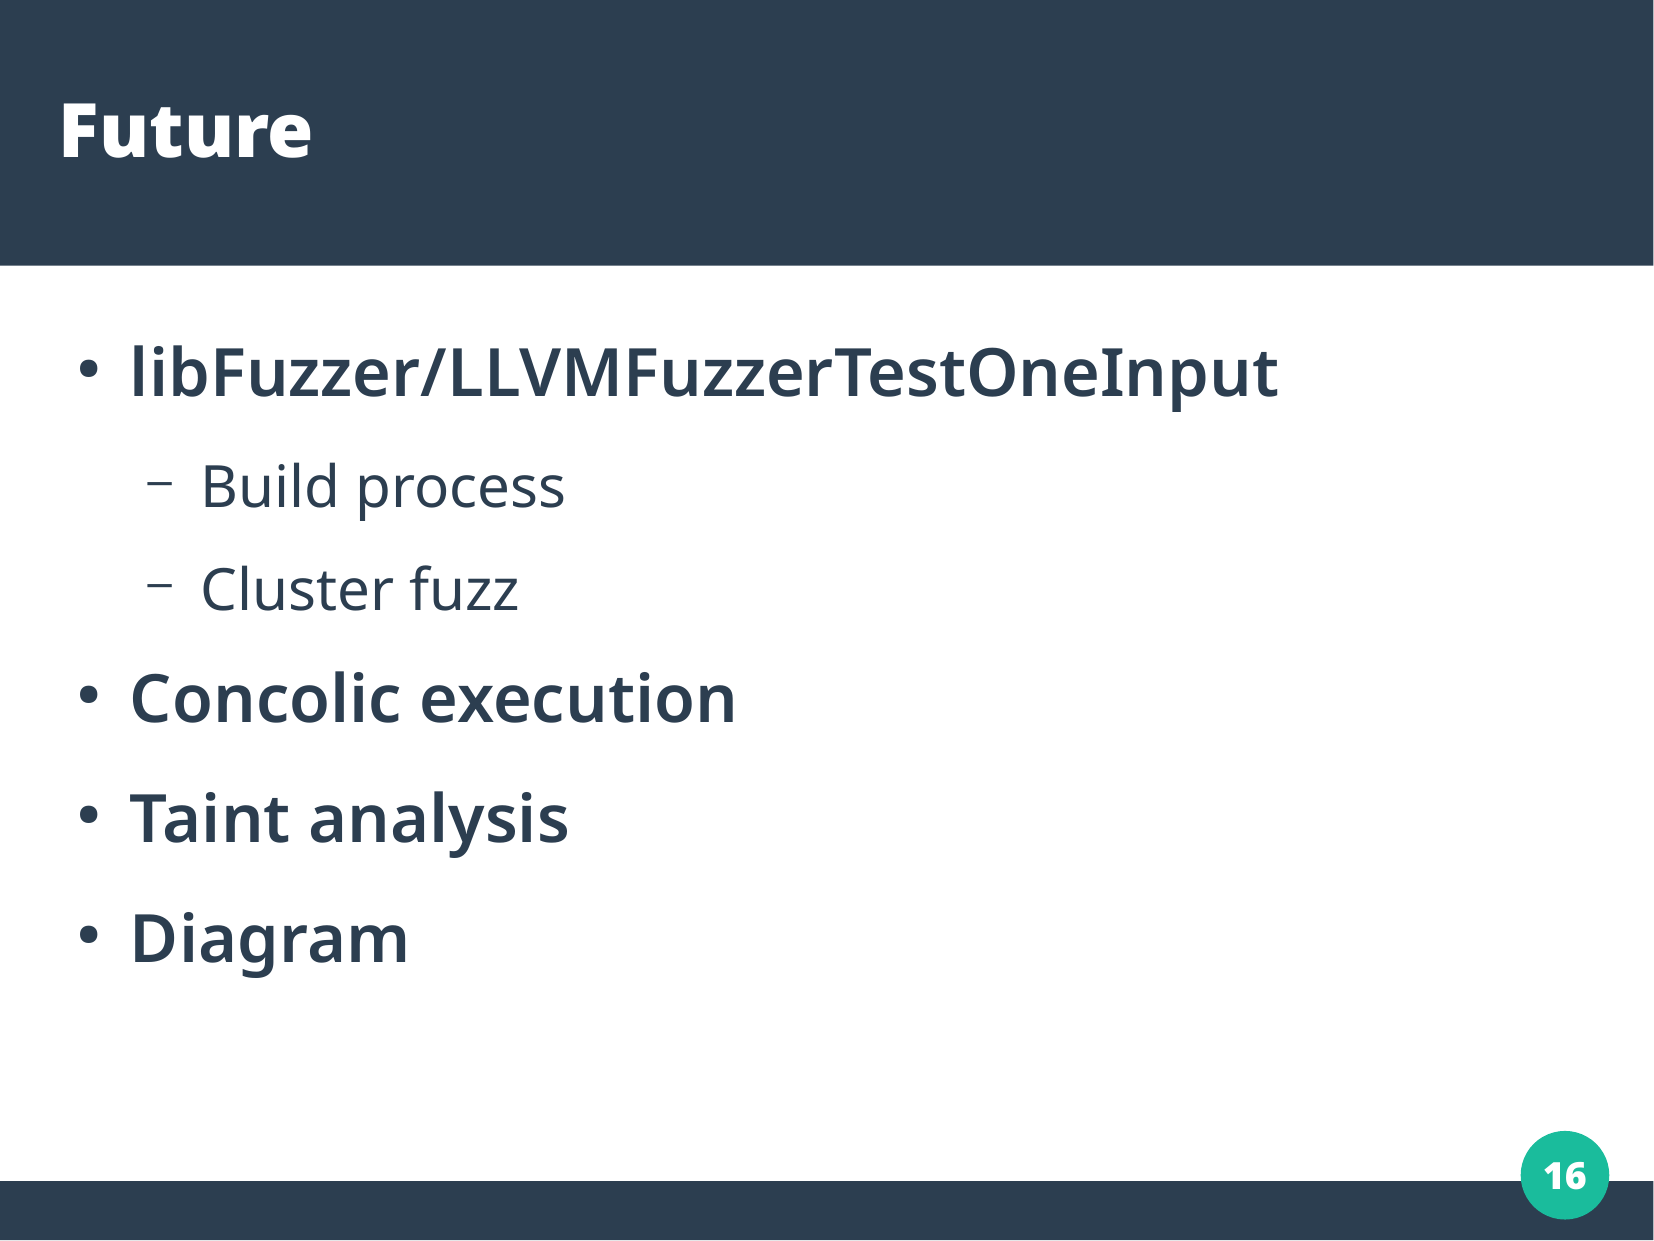

# Future
libFuzzer/LLVMFuzzerTestOneInput
Build process
Cluster fuzz
Concolic execution
Taint analysis
Diagram
16